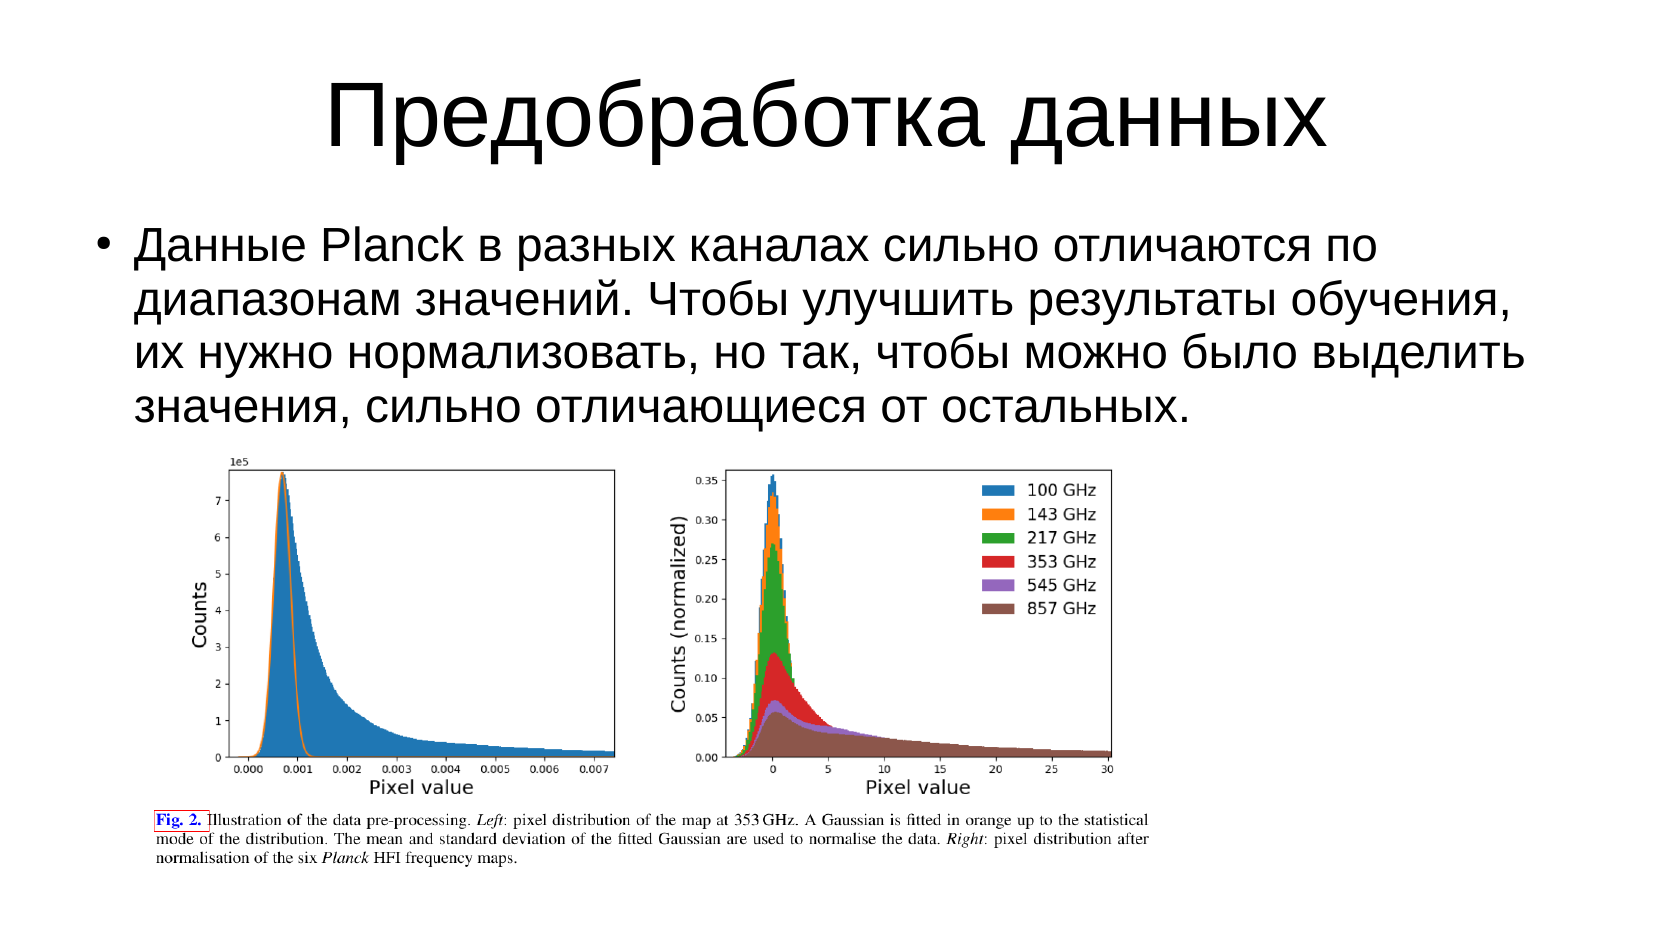

# Предобработка данных
Данные Planck в разных каналах сильно отличаются по диапазонам значений. Чтобы улучшить результаты обучения, их нужно нормализовать, но так, чтобы можно было выделить значения, сильно отличающиеся от остальных.